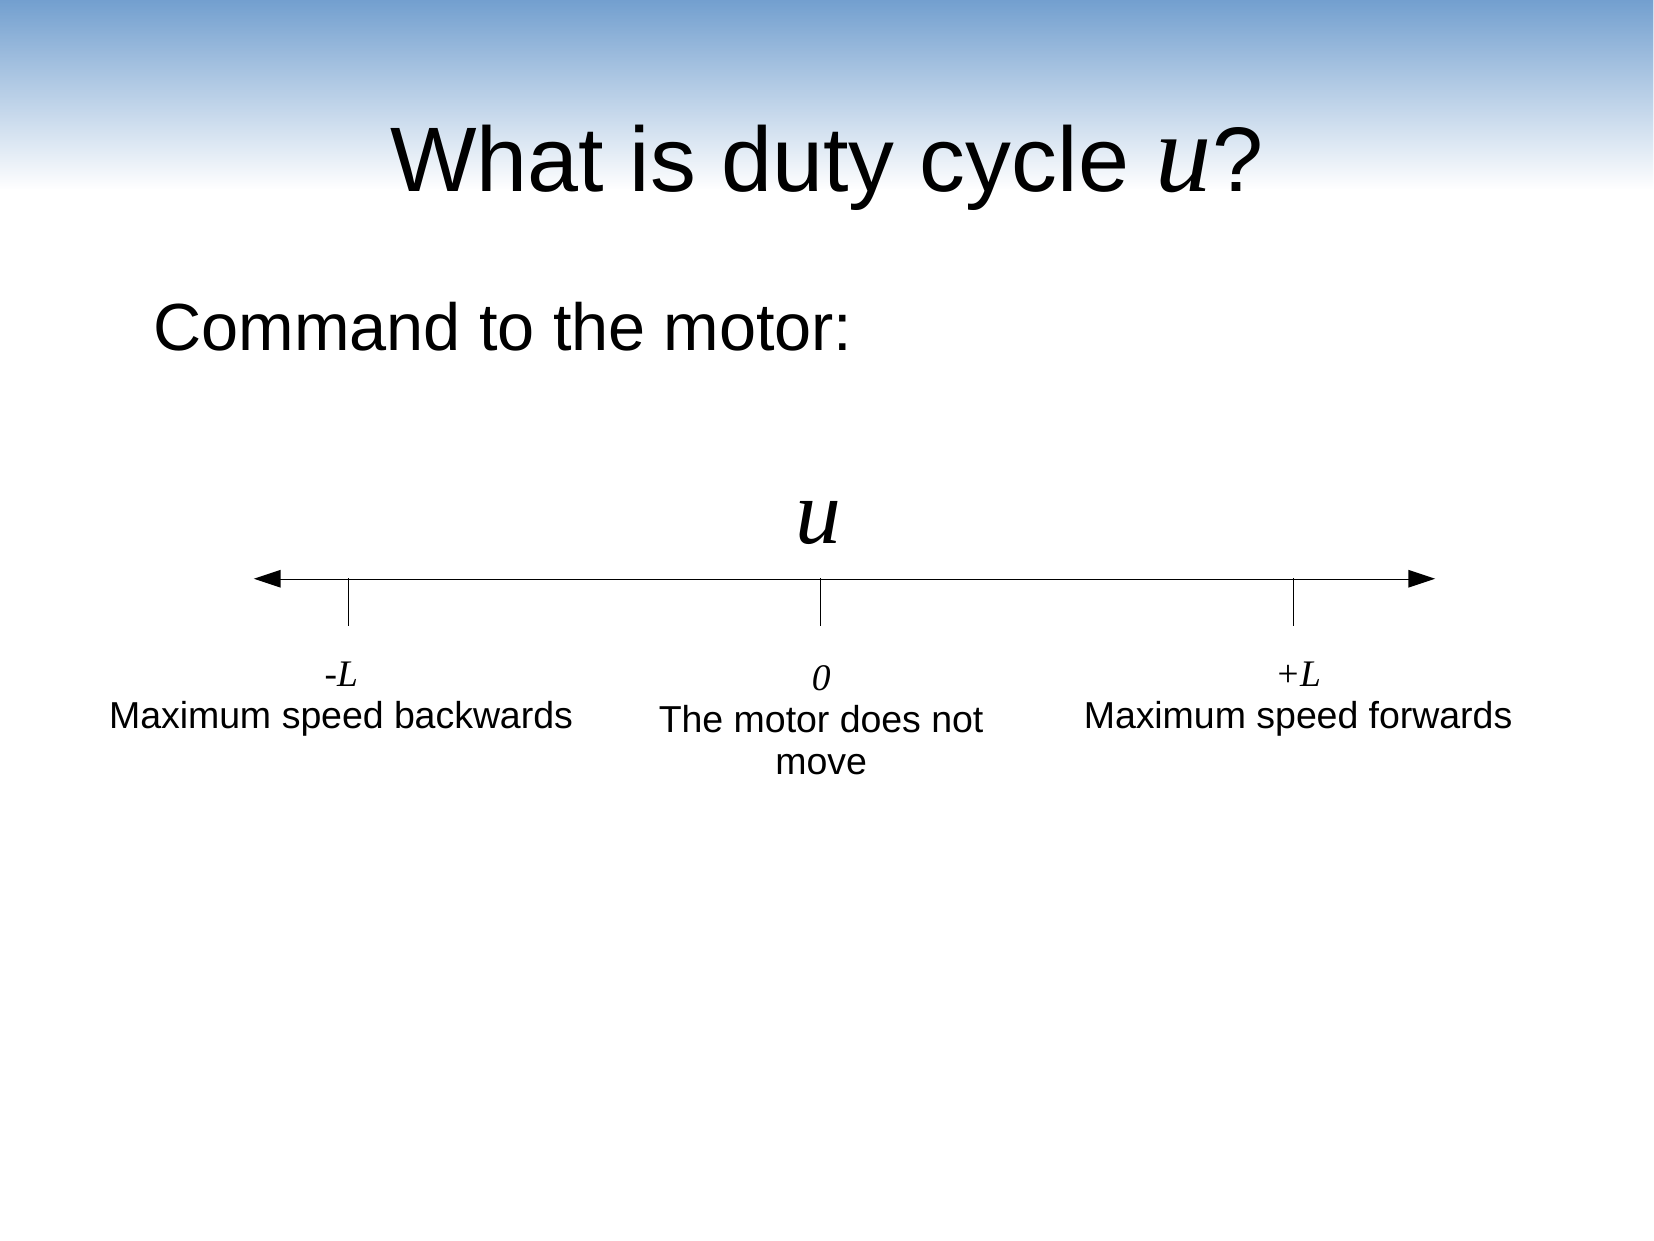

# What is duty cycle u?
Command to the motor:
u
-L
Maximum speed backwards
+L
Maximum speed forwards
0
The motor does not move